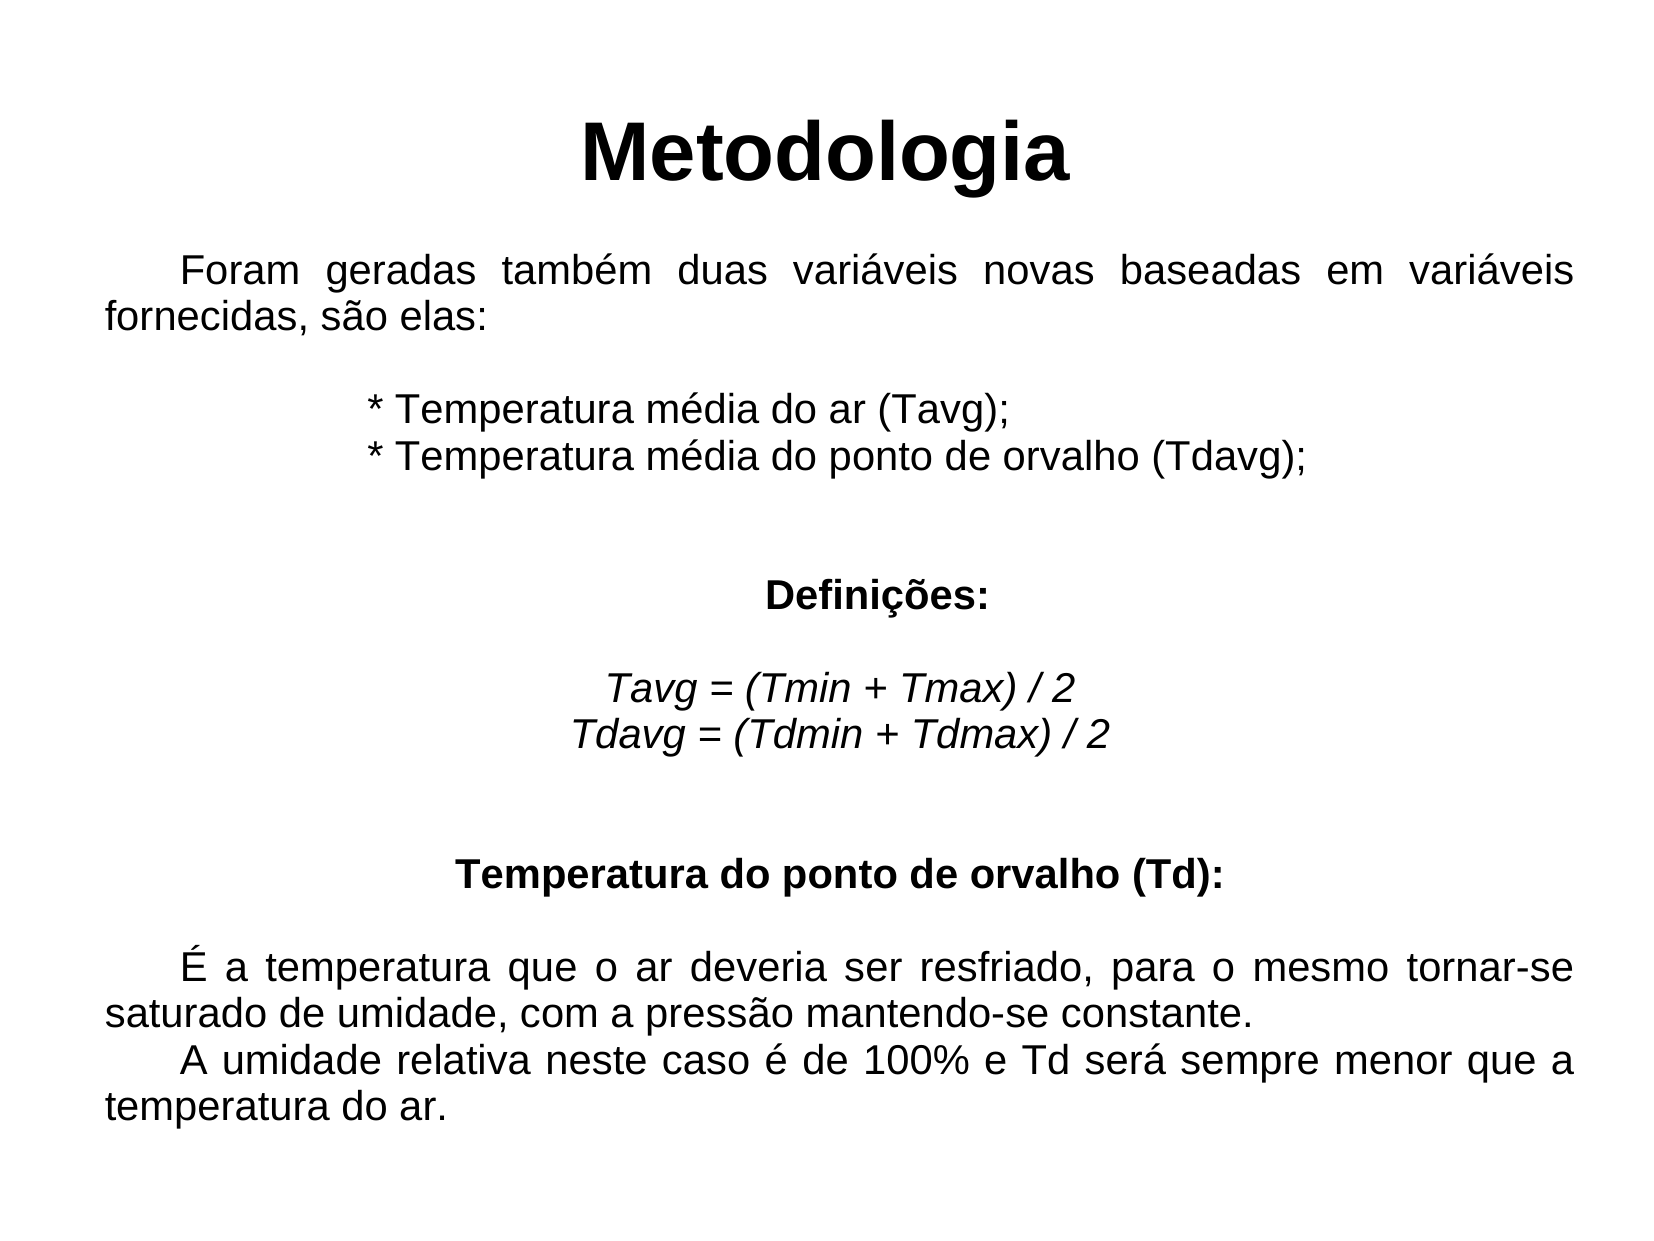

# Metodologia
	Foram geradas também duas variáveis novas baseadas em variáveis fornecidas, são elas:
* Temperatura média do ar (Tavg);
* Temperatura média do ponto de orvalho (Tdavg);
	Definições:
Tavg = (Tmin + Tmax) / 2
Tdavg = (Tdmin + Tdmax) / 2
Temperatura do ponto de orvalho (Td):
	É a temperatura que o ar deveria ser resfriado, para o mesmo tornar-se saturado de umidade, com a pressão mantendo-se constante.
	A umidade relativa neste caso é de 100% e Td será sempre menor que a temperatura do ar.